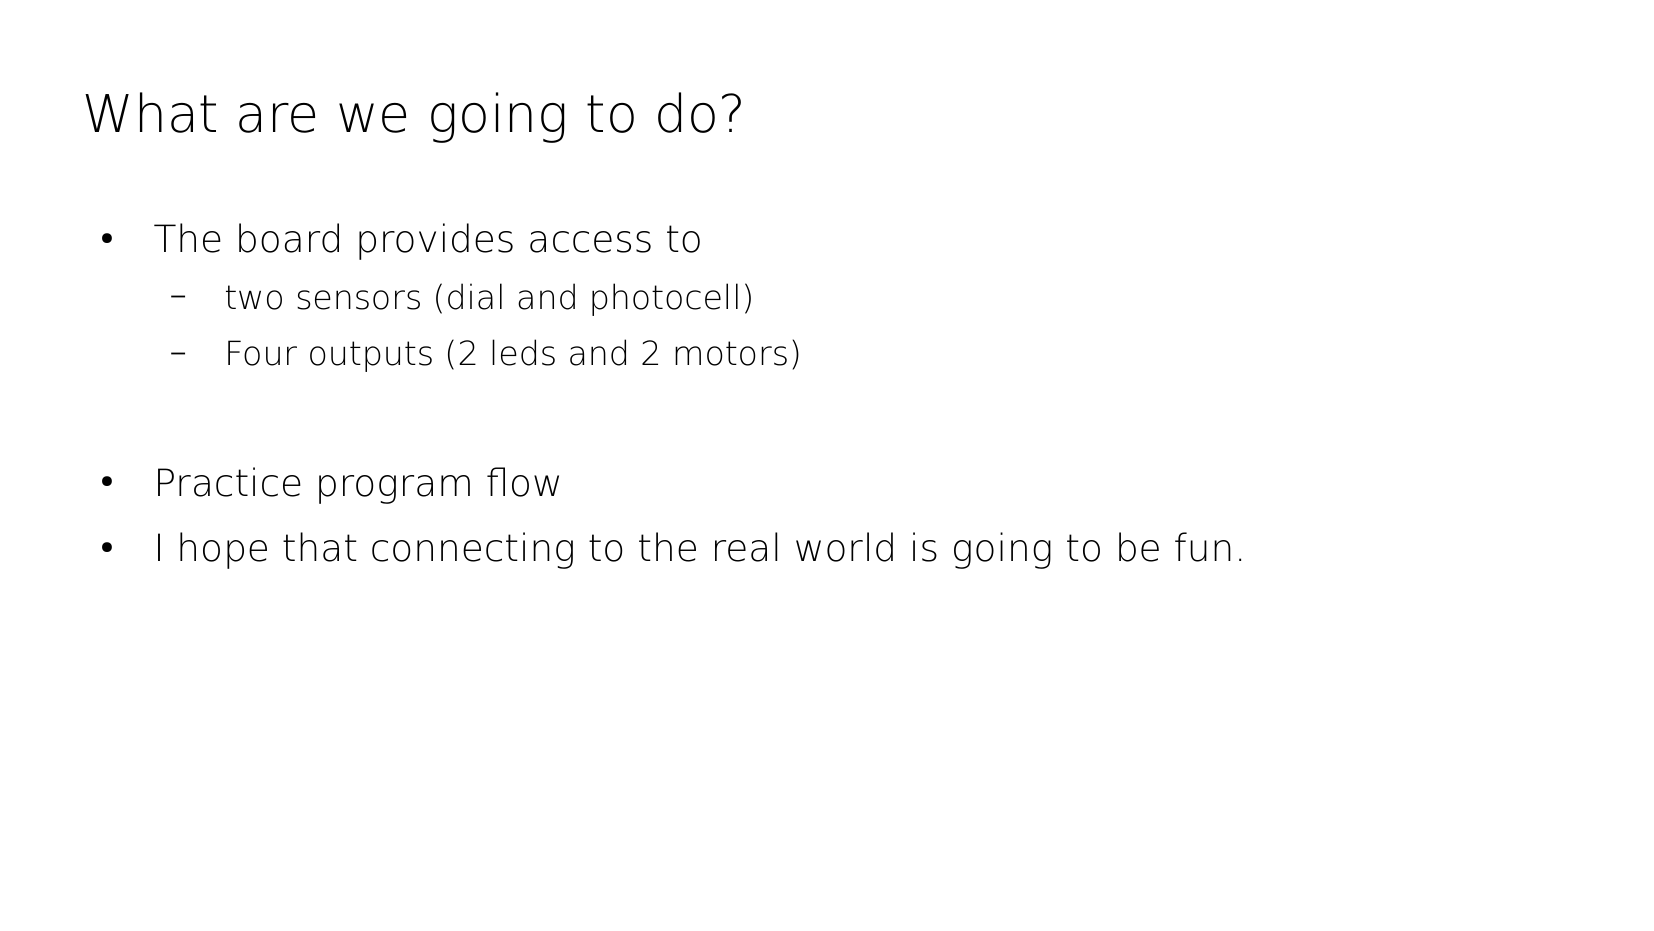

# What are we going to do?
The board provides access to
two sensors (dial and photocell)
Four outputs (2 leds and 2 motors)
Practice program flow
I hope that connecting to the real world is going to be fun.